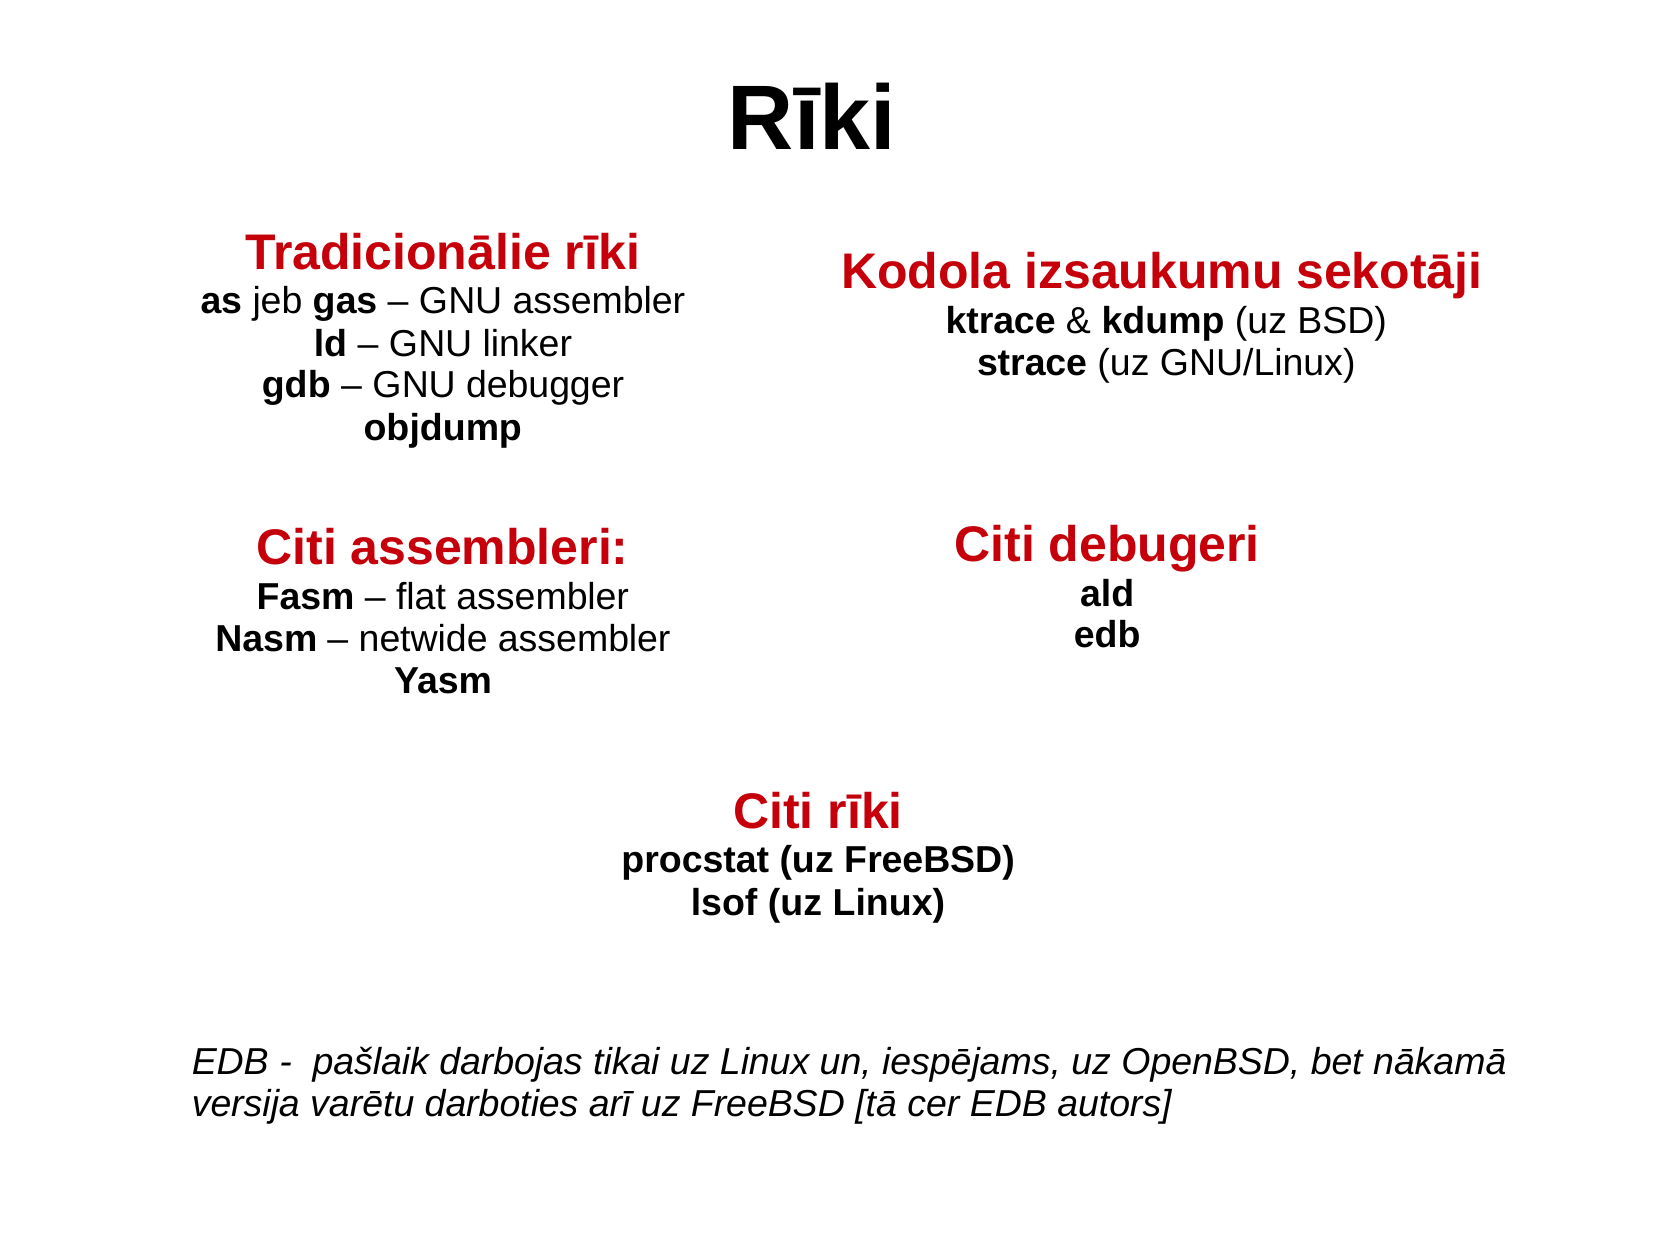

Rīki
Tradicionālie rīki
as jeb gas – GNU assembler
ld – GNU linker
gdb – GNU debugger
objdump
Kodola izsaukumu sekotāji
ktrace & kdump (uz BSD)
strace (uz GNU/Linux)
Citi debugeri
ald
edb
Citi assembleri:
Fasm – flat assembler
Nasm – netwide assembler
Yasm
Citi rīki
procstat (uz FreeBSD)
lsof (uz Linux)
EDB - pašlaik darbojas tikai uz Linux un, iespējams, uz OpenBSD, bet nākamā versija varētu darboties arī uz FreeBSD [tā cer EDB autors]